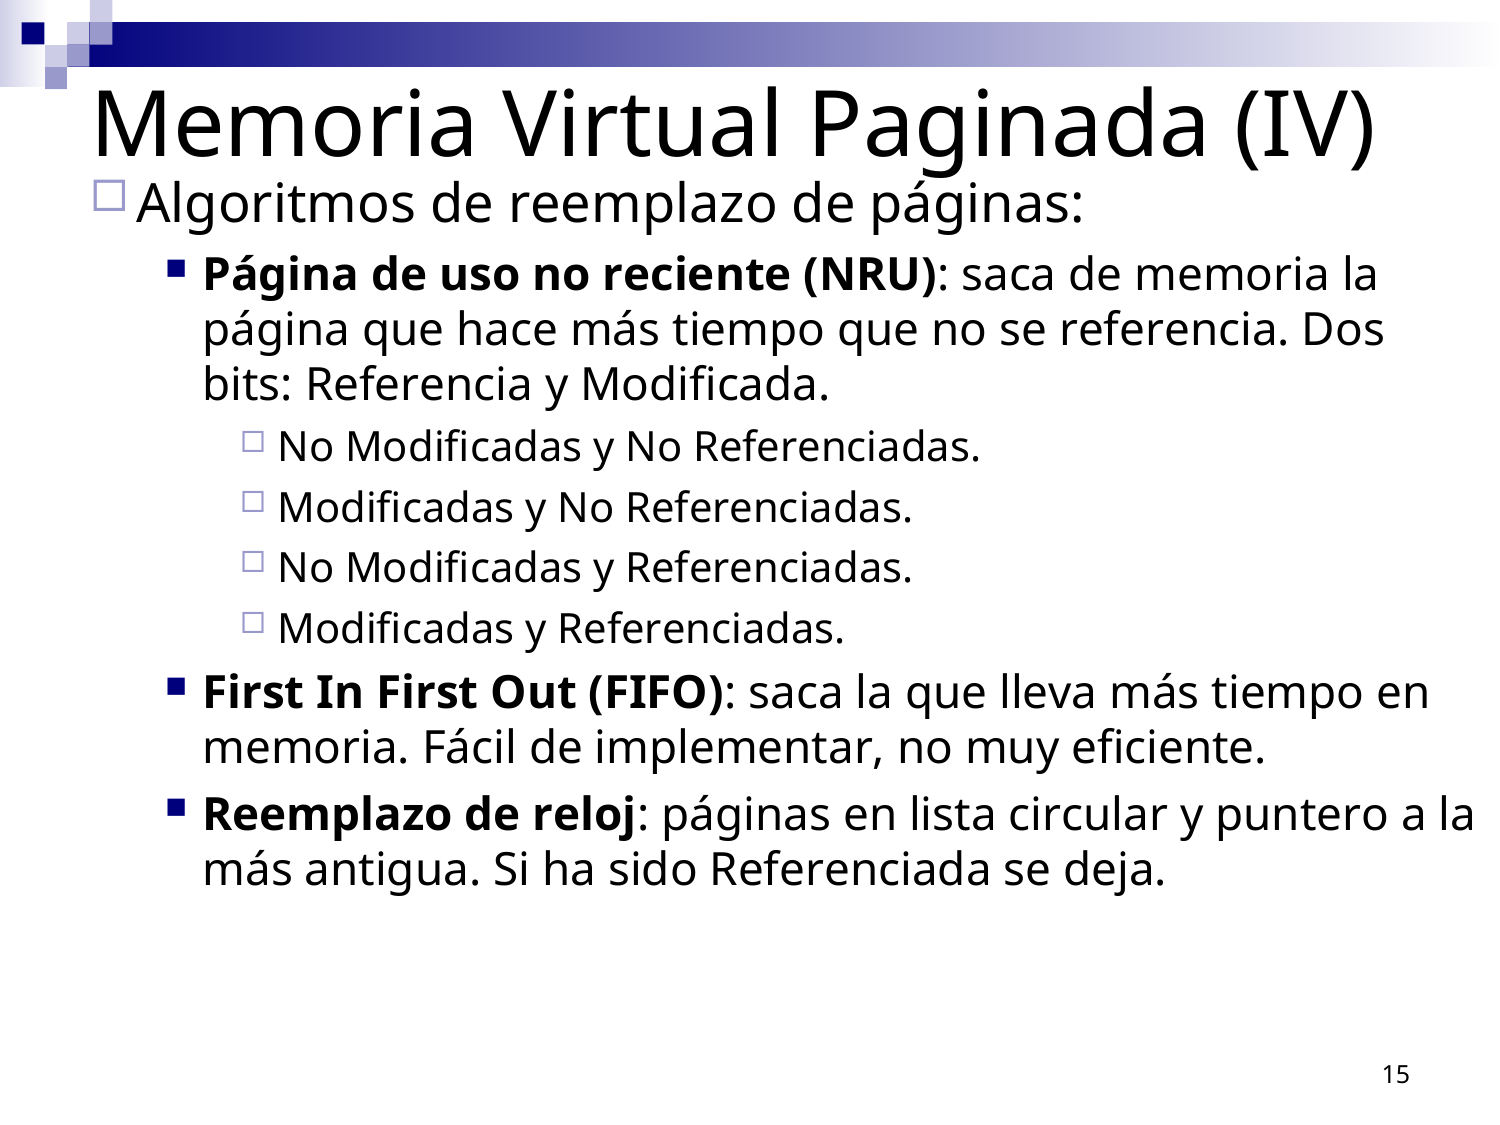

Memoria Virtual Paginada (IV)
Algoritmos de reemplazo de páginas:
Página de uso no reciente (NRU): saca de memoria la página que hace más tiempo que no se referencia. Dos bits: Referencia y Modificada.
No Modificadas y No Referenciadas.
Modificadas y No Referenciadas.
No Modificadas y Referenciadas.
Modificadas y Referenciadas.
First In First Out (FIFO): saca la que lleva más tiempo en memoria. Fácil de implementar, no muy eficiente.
Reemplazo de reloj: páginas en lista circular y puntero a la más antigua. Si ha sido Referenciada se deja.